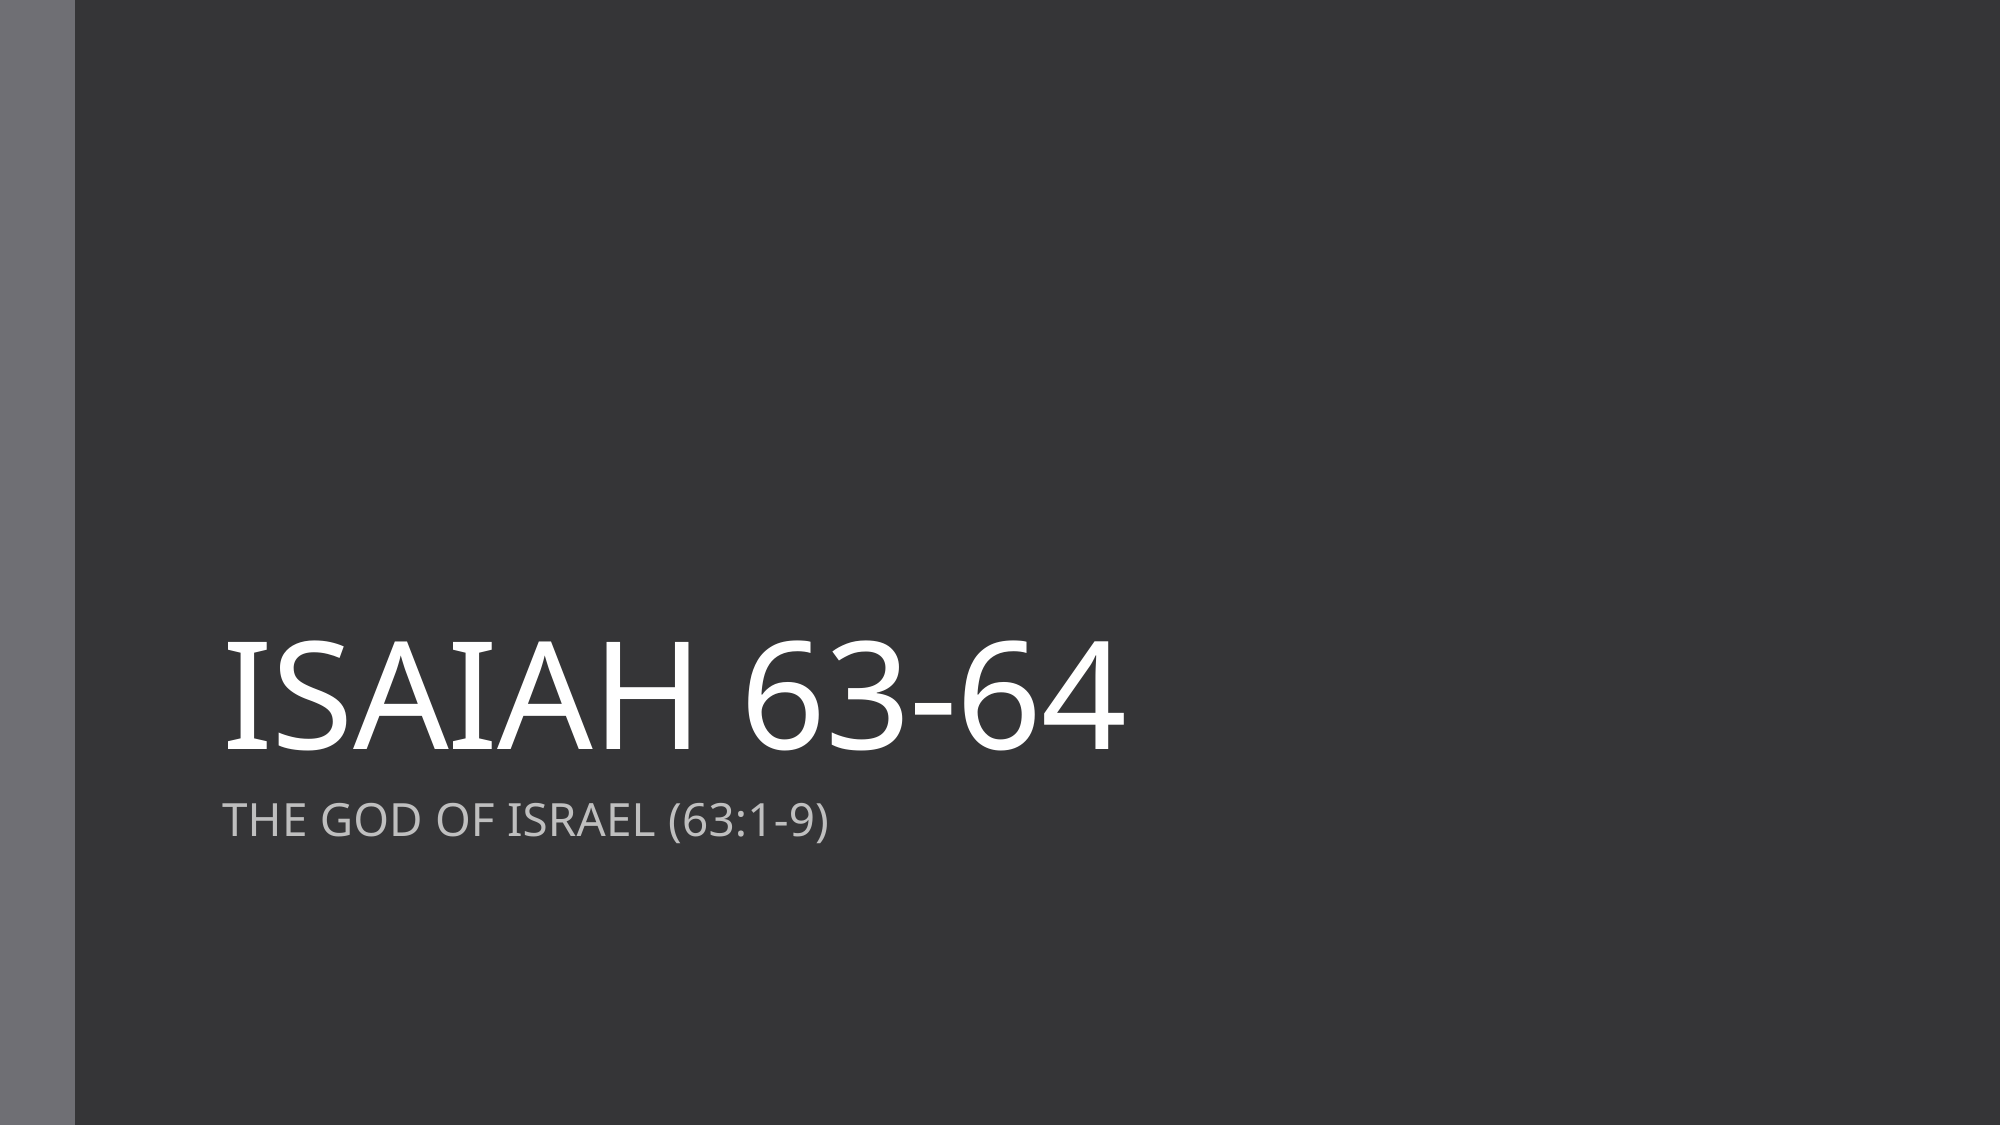

# ISAIAH 63-64
THE GOD OF ISRAEL (63:1-9)